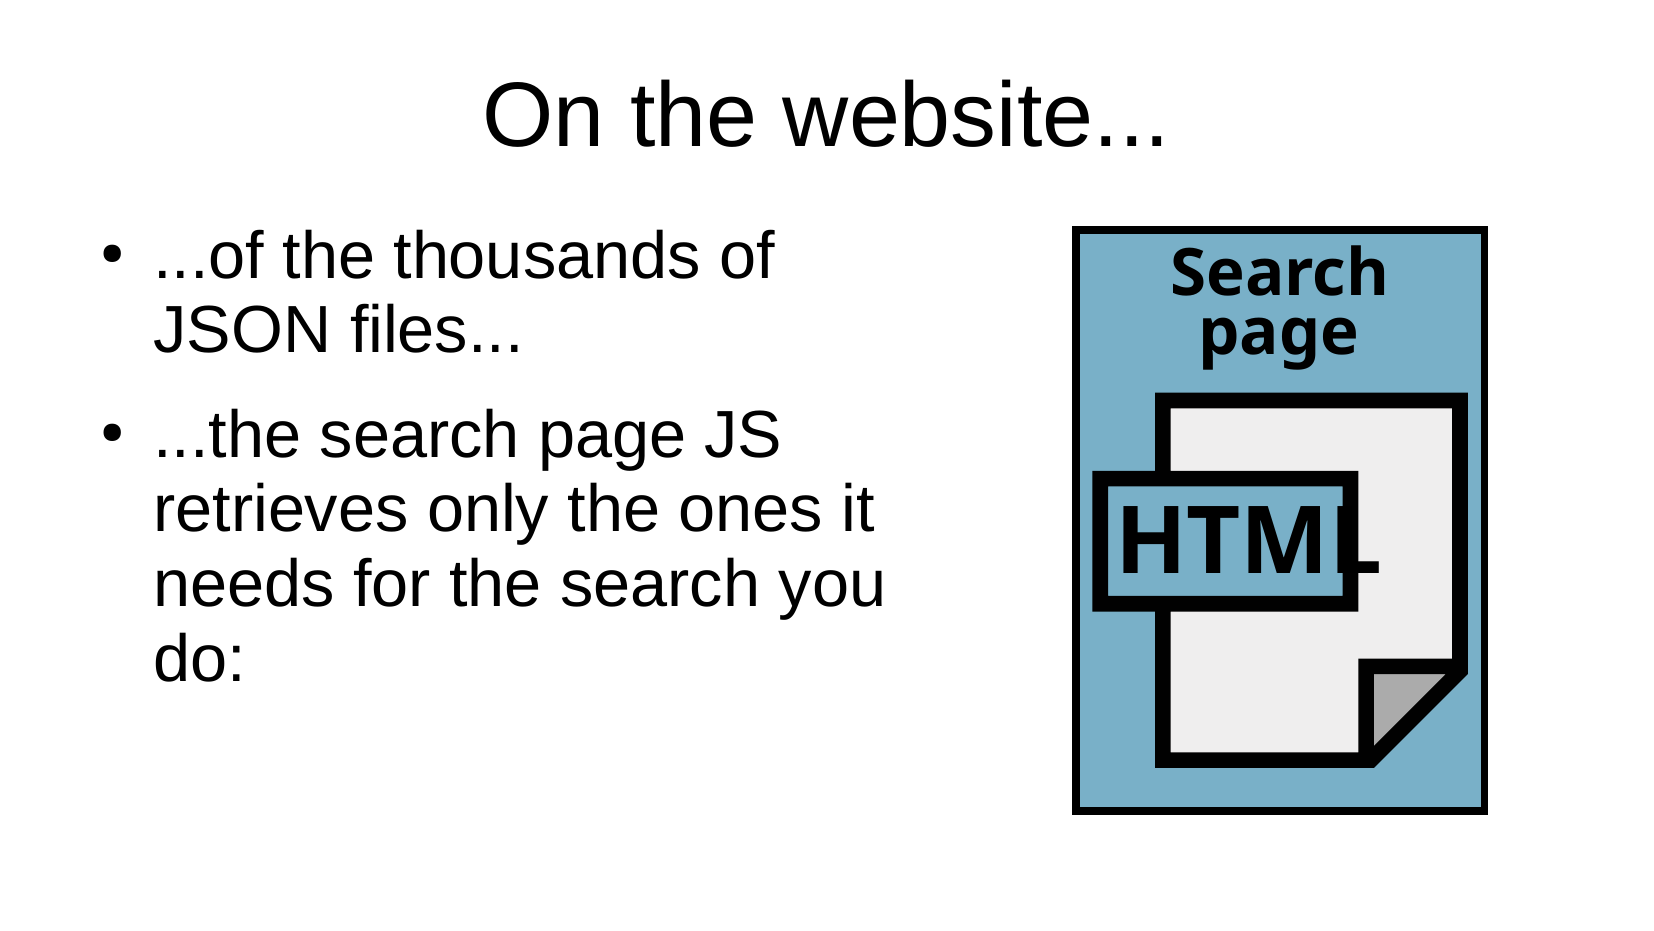

# On the website...
...of the thousands of JSON files...
...the search page JS retrieves only the ones it needs for the search you do: